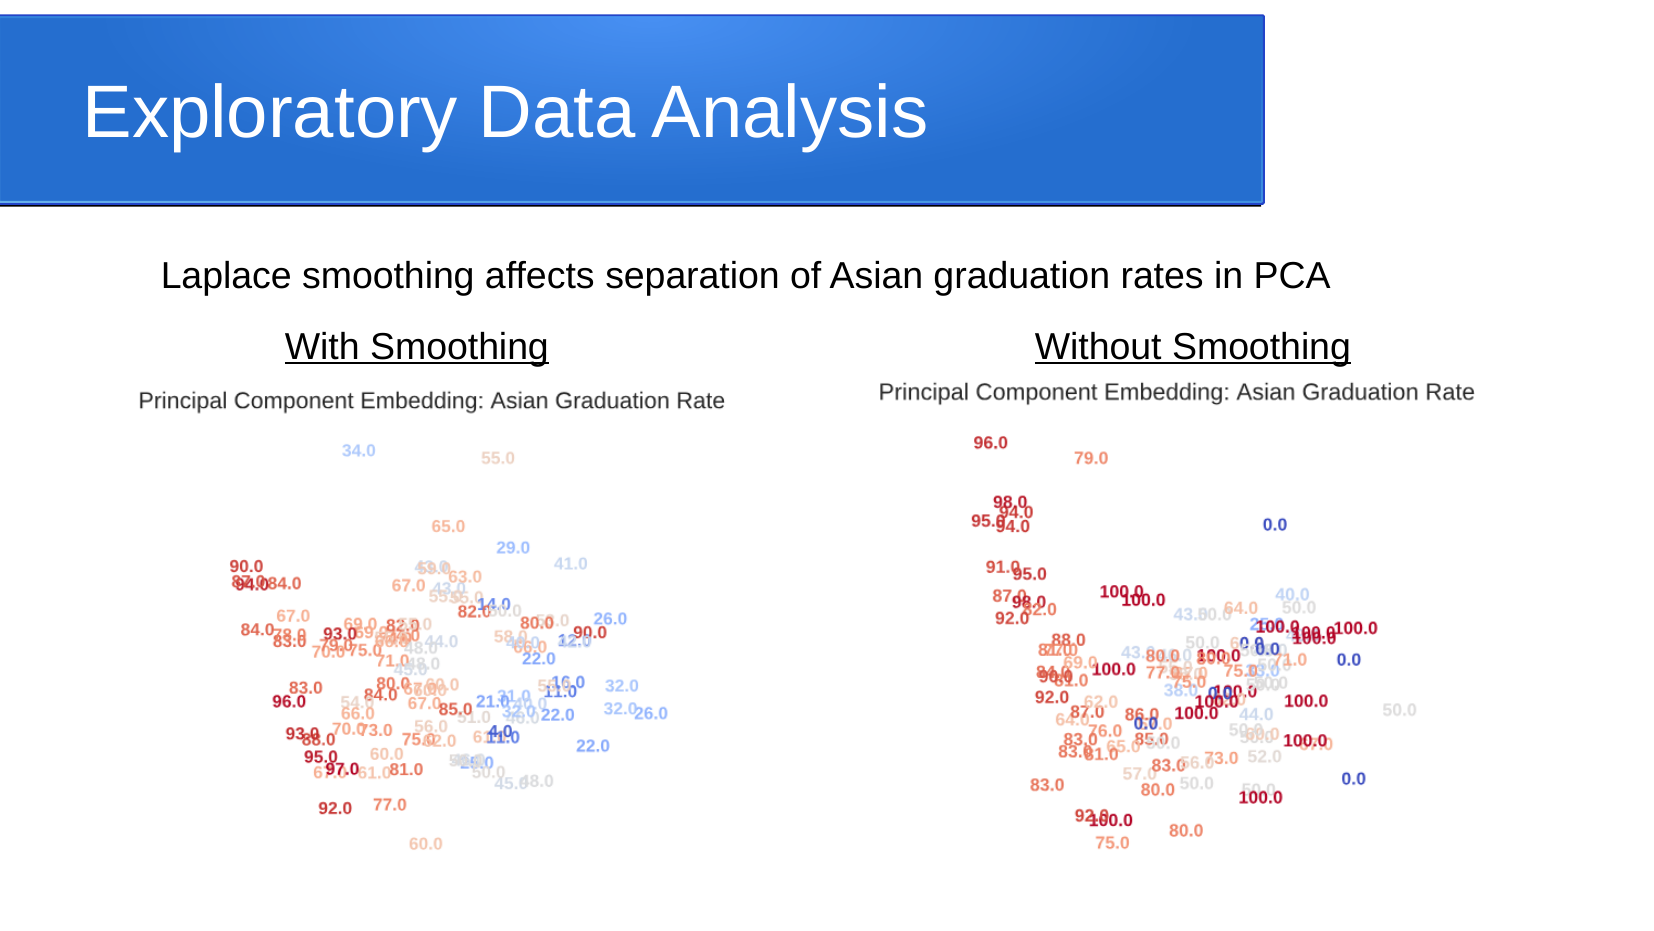

# Exploratory Data Analysis
Laplace smoothing affects separation of Asian graduation rates in PCA
With Smoothing							Without Smoothing